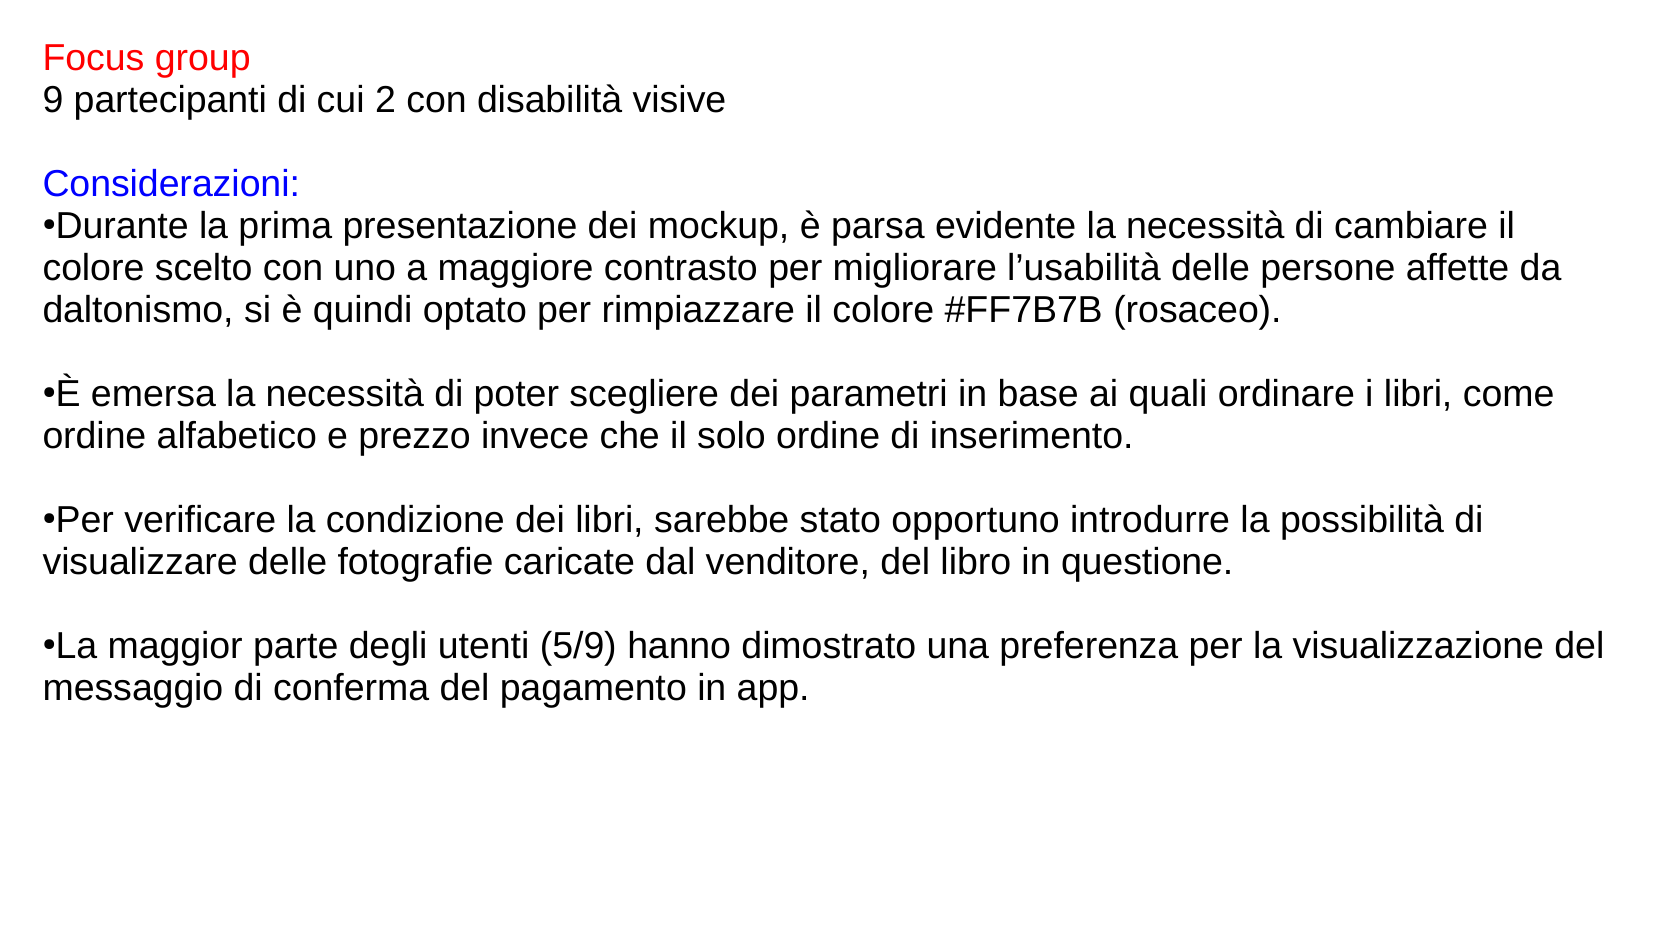

Focus group
9 partecipanti di cui 2 con disabilità visive
Considerazioni:
Durante la prima presentazione dei mockup, è parsa evidente la necessità di cambiare il colore scelto con uno a maggiore contrasto per migliorare l’usabilità delle persone affette da daltonismo, si è quindi optato per rimpiazzare il colore #FF7B7B (rosaceo).
È emersa la necessità di poter scegliere dei parametri in base ai quali ordinare i libri, come ordine alfabetico e prezzo invece che il solo ordine di inserimento.
Per verificare la condizione dei libri, sarebbe stato opportuno introdurre la possibilità di visualizzare delle fotografie caricate dal venditore, del libro in questione.
La maggior parte degli utenti (5/9) hanno dimostrato una preferenza per la visualizzazione del messaggio di conferma del pagamento in app.